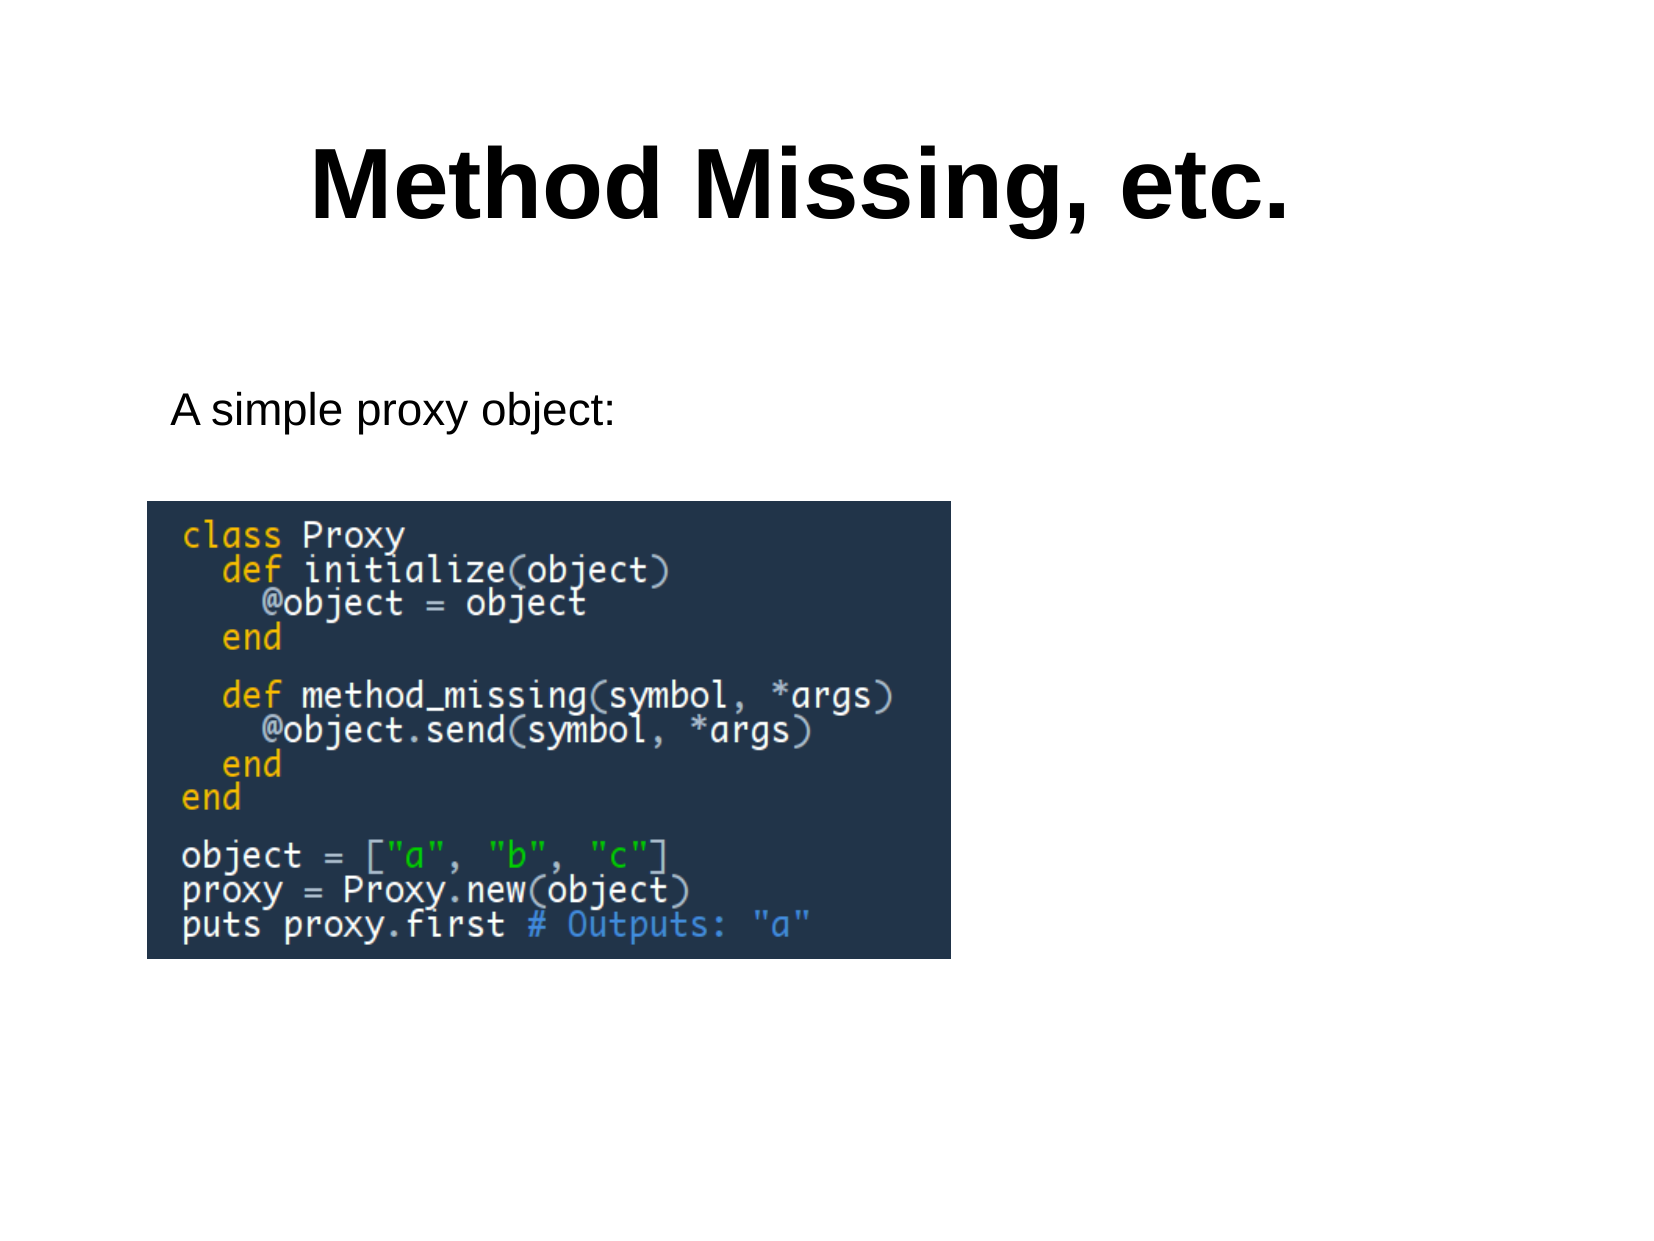

Method Missing, etc.
A simple proxy object: